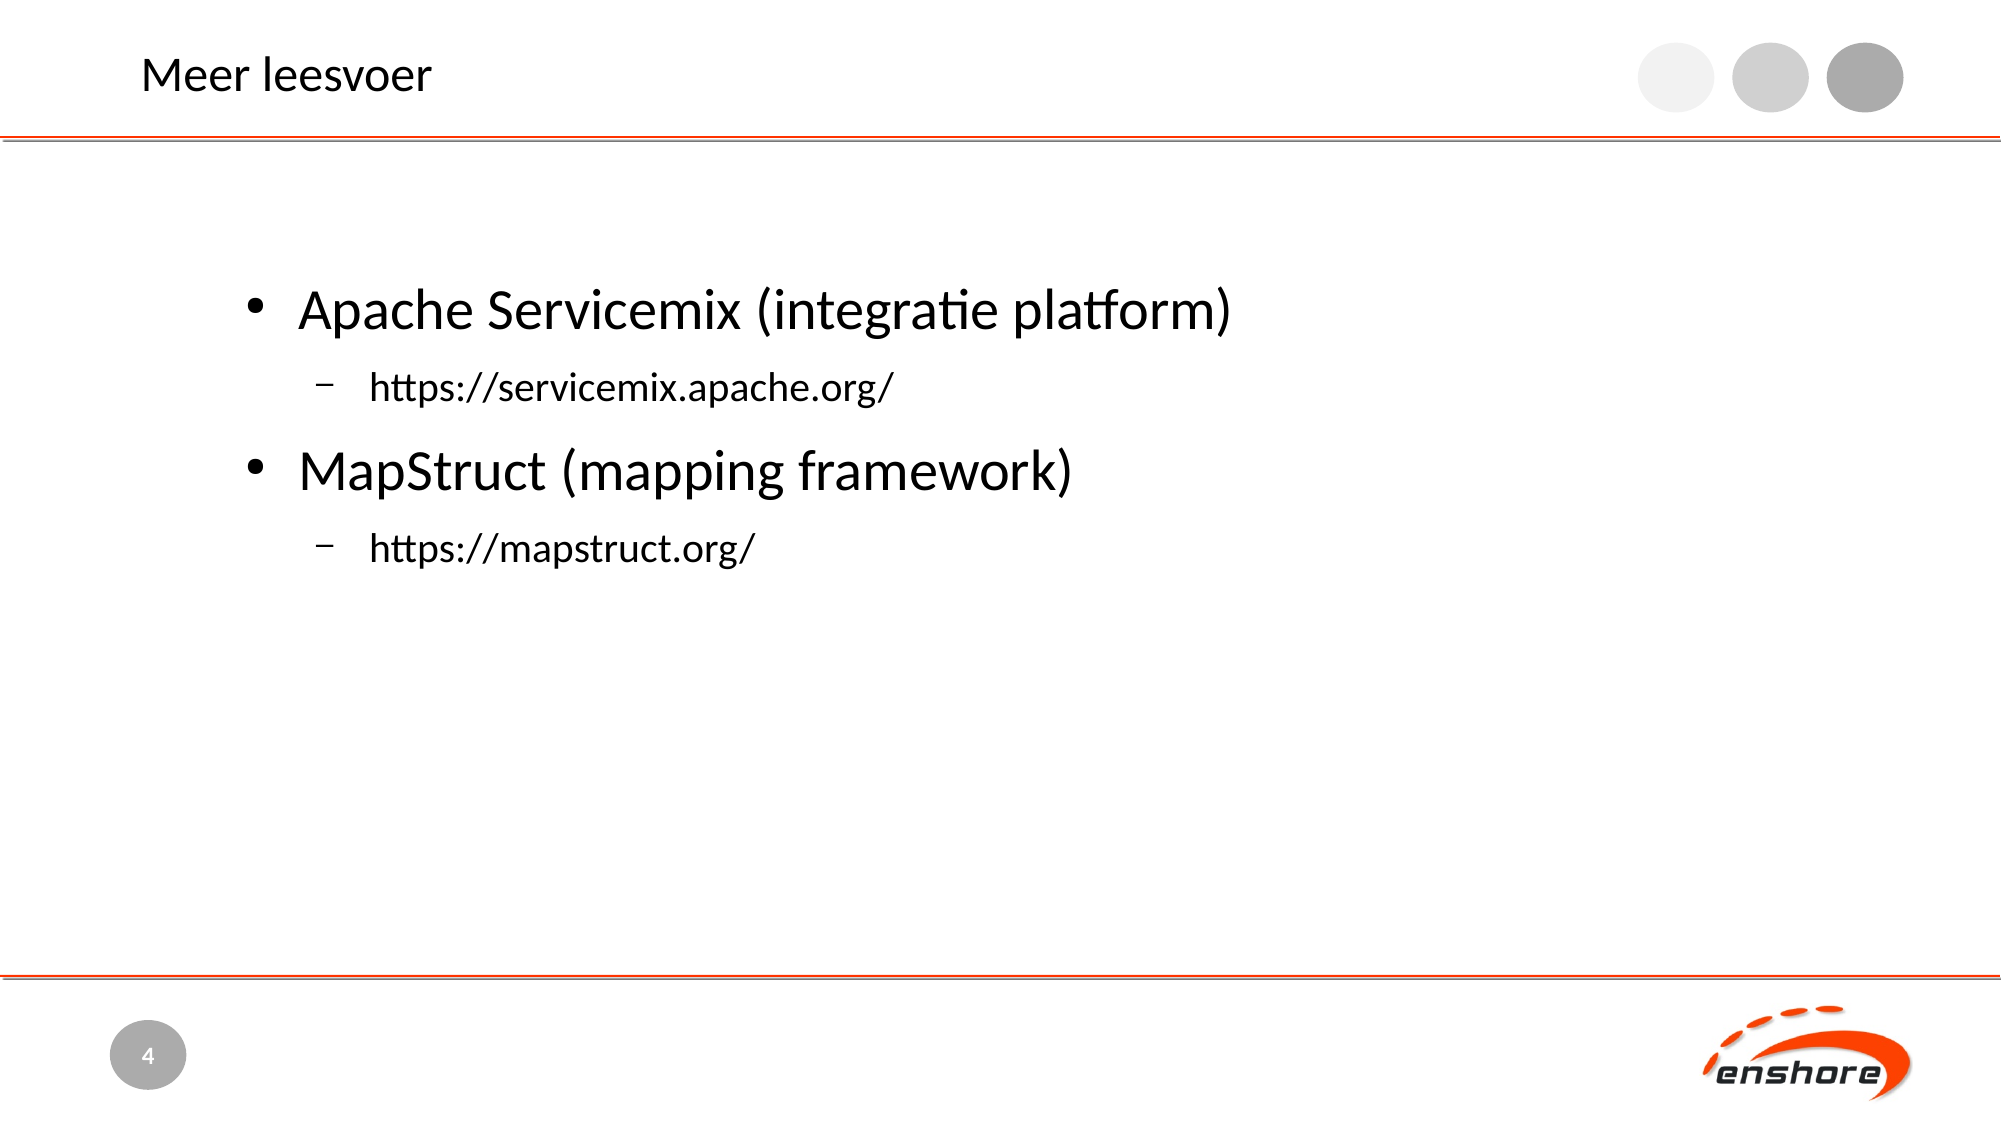

Meer leesvoer
# Apache Servicemix (integratie platform)
https://servicemix.apache.org/
MapStruct (mapping framework)
https://mapstruct.org/
4